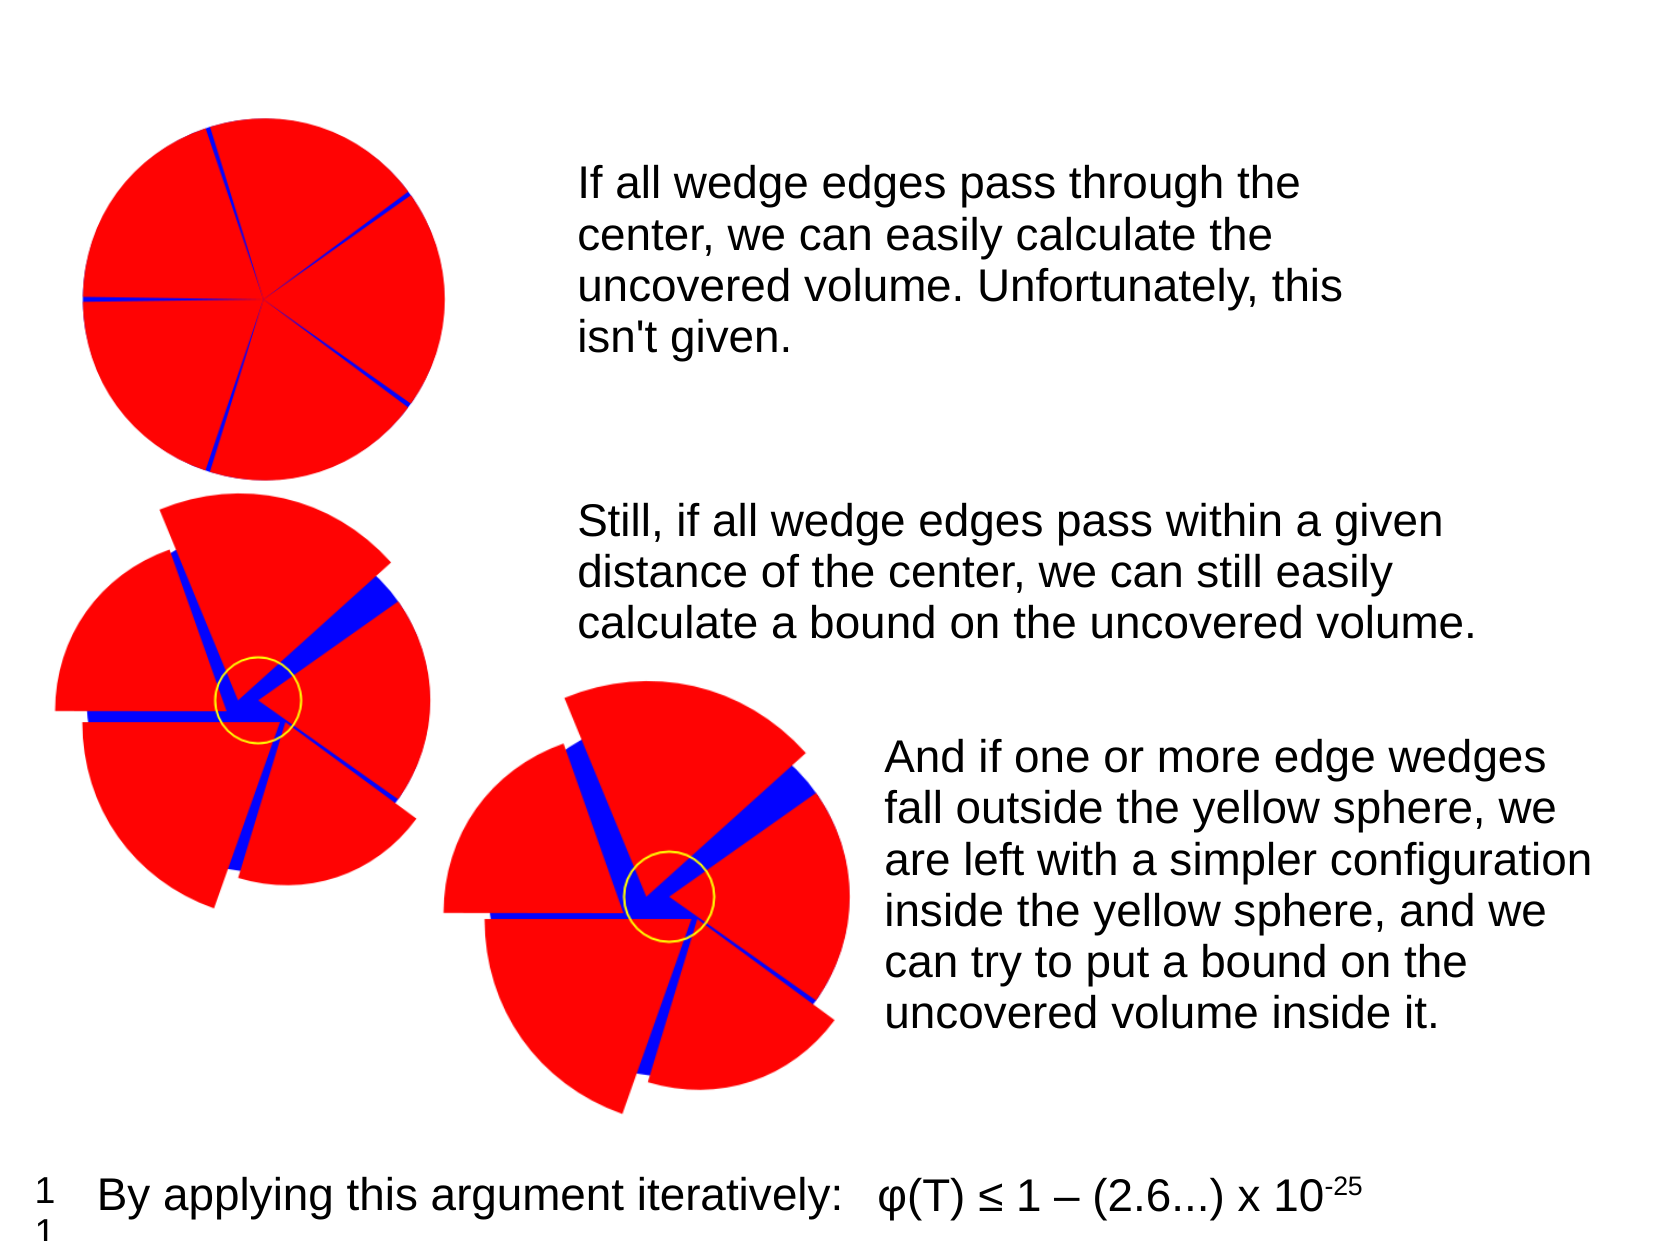

If all wedge edges pass through the center, we can easily calculate the uncovered volume. Unfortunately, this isn't given.
Still, if all wedge edges pass within a given distance of the center, we can still easily calculate a bound on the uncovered volume.
And if one or more edge wedges fall outside the yellow sphere, we are left with a simpler configuration inside the yellow sphere, and we can try to put a bound on the uncovered volume inside it.
By applying this argument iteratively:
11
φ(T) ≤ 1 – (2.6...) x 10-25